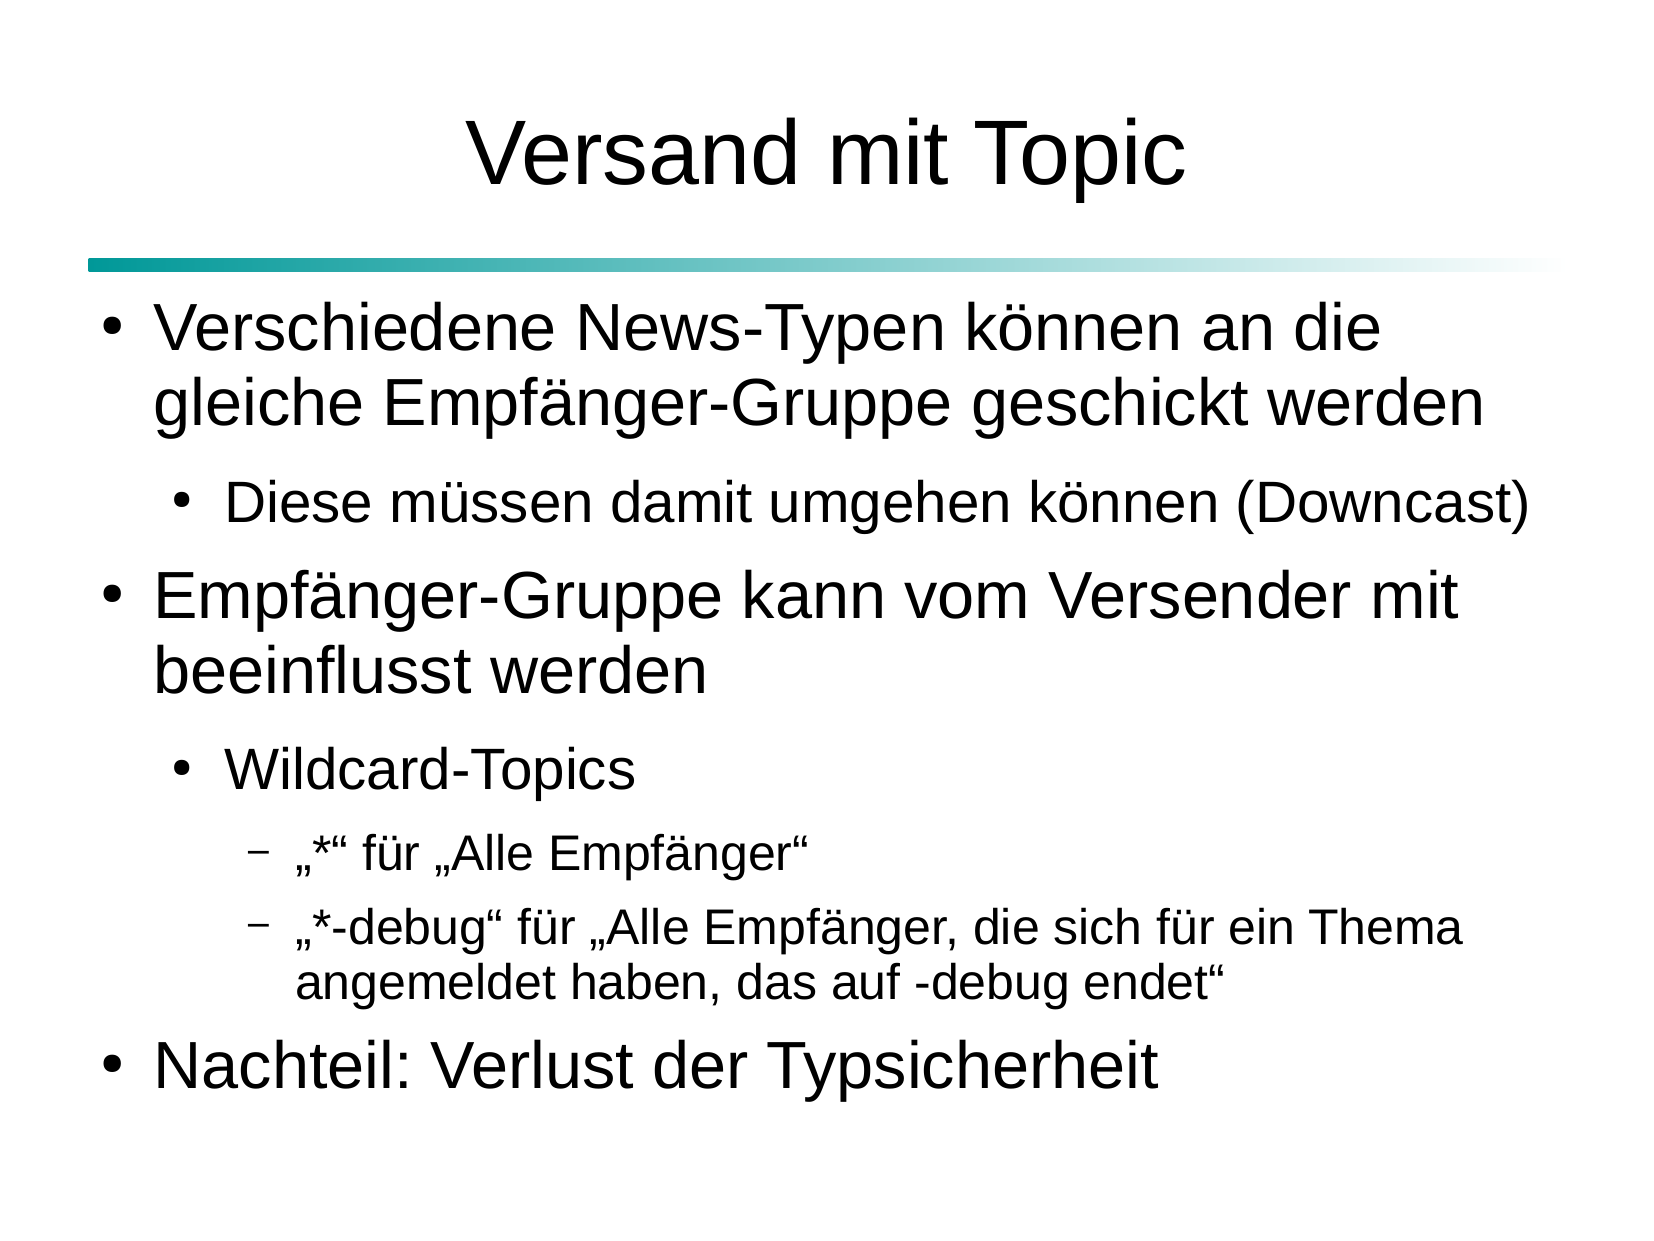

# Versand mit Topic
Verschiedene News-Typen können an die gleiche Empfänger-Gruppe geschickt werden
Diese müssen damit umgehen können (Downcast)
Empfänger-Gruppe kann vom Versender mit beeinflusst werden
Wildcard-Topics
„*“ für „Alle Empfänger“
„*-debug“ für „Alle Empfänger, die sich für ein Thema angemeldet haben, das auf -debug endet“
Nachteil: Verlust der Typsicherheit